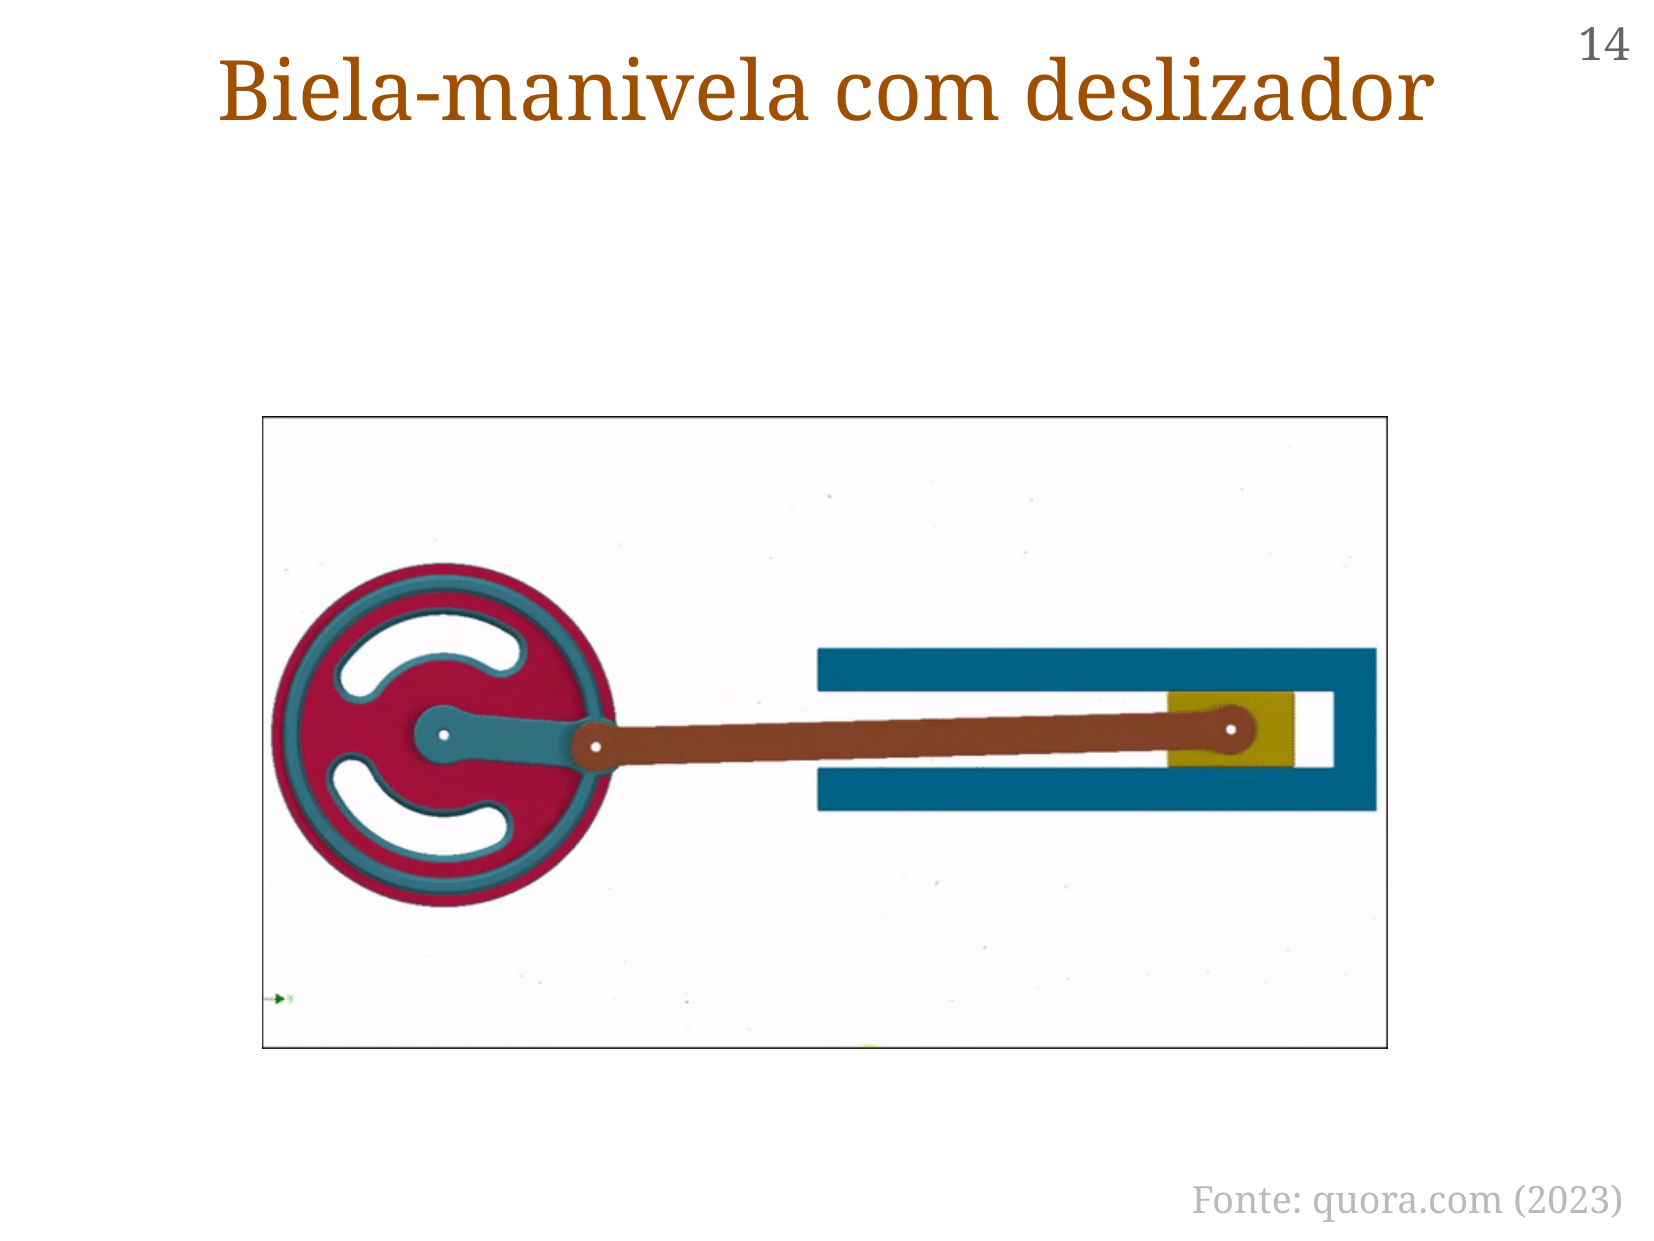

14
# Biela-manivela com deslizador
Fonte: quora.com (2023)